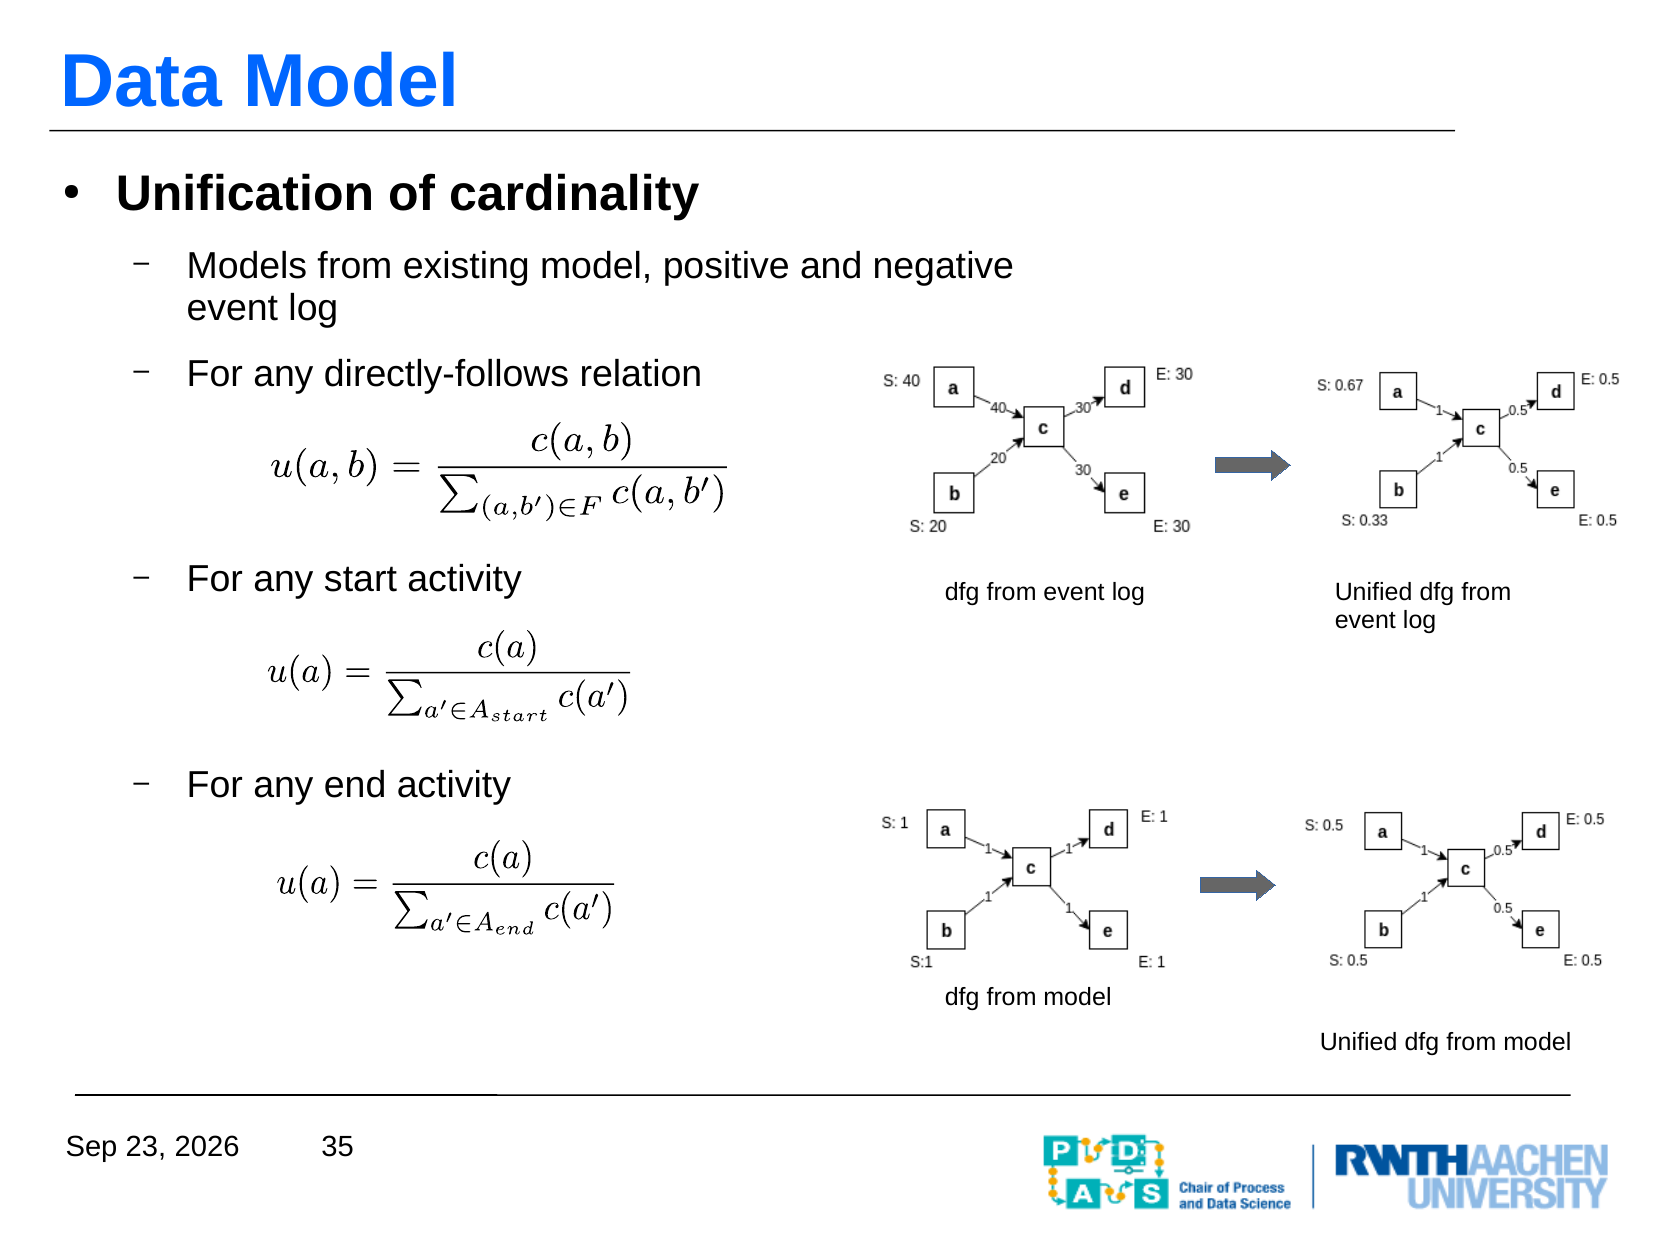

# Data Model
Unification of cardinality
Models from existing model, positive and negative event log
For any directly-follows relation
For any start activity
For any end activity
dfg from event log
Unified dfg from event log
dfg from model
Unified dfg from model